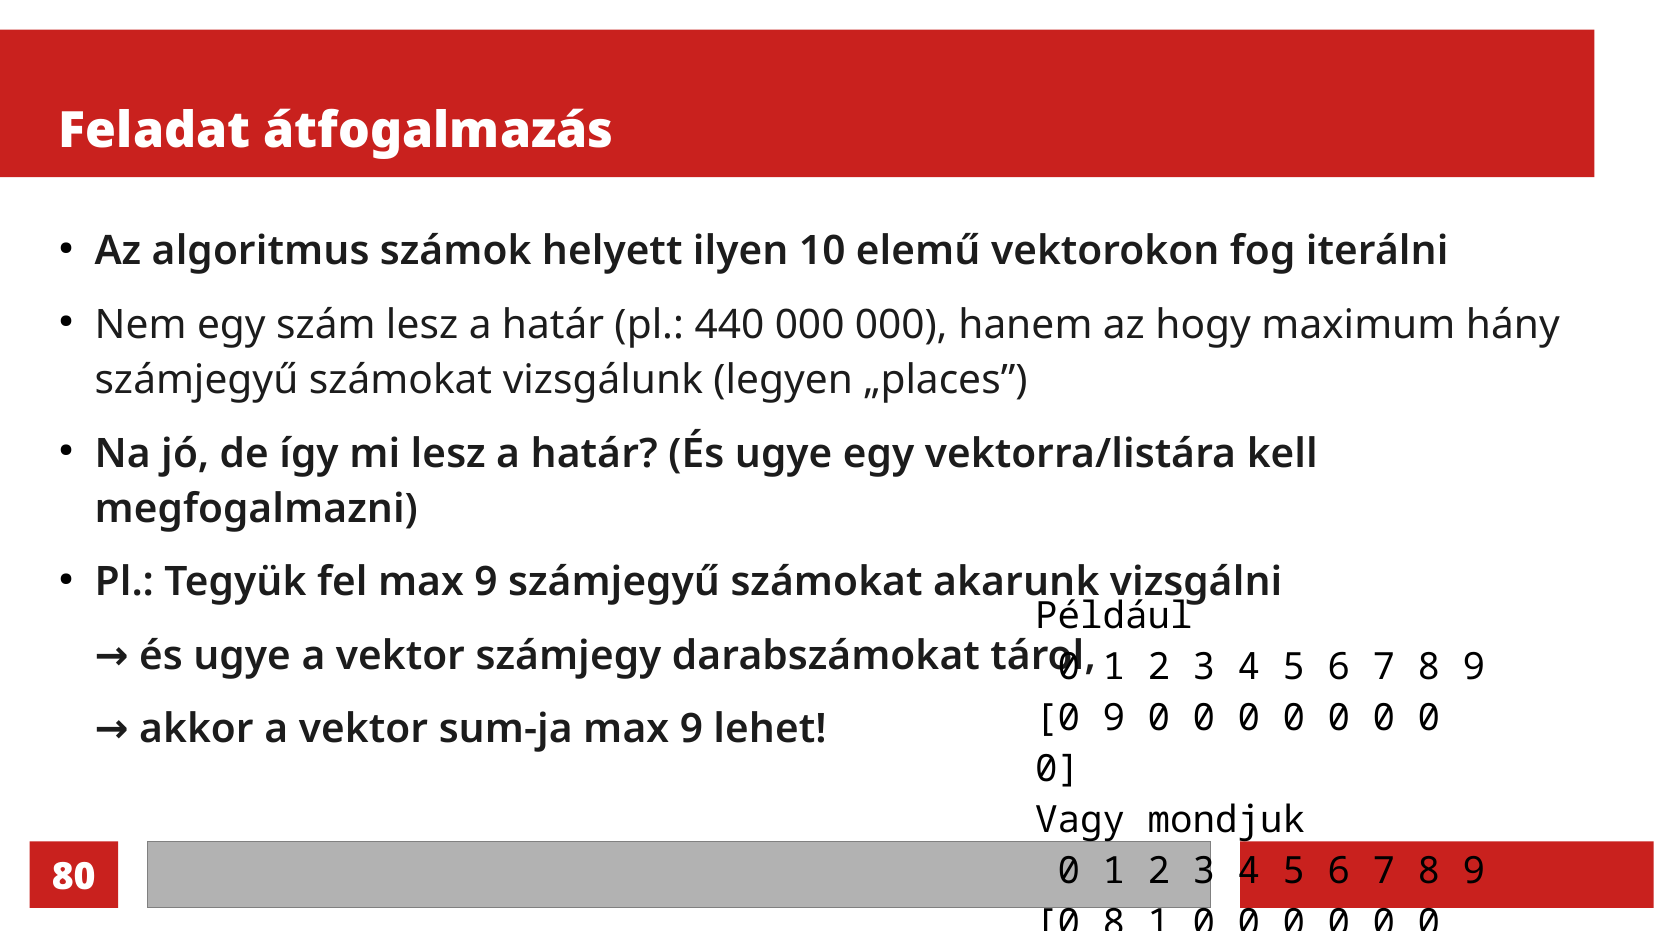

# Feladat átfogalmazás
Az algoritmus számok helyett ilyen 10 elemű vektorokon fog iterálni
Nem egy szám lesz a határ (pl.: 440 000 000), hanem az hogy maximum hány számjegyű számokat vizsgálunk (legyen „places”)
Na jó, de így mi lesz a határ? (És ugye egy vektorra/listára kell megfogalmazni)
Pl.: Tegyük fel max 9 számjegyű számokat akarunk vizsgálni
→ és ugye a vektor számjegy darabszámokat tárol,
→ akkor a vektor sum-ja max 9 lehet!
Például
 0 1 2 3 4 5 6 7 8 9
[0 9 0 0 0 0 0 0 0 0]
Vagy mondjuk
 0 1 2 3 4 5 6 7 8 9
[0 8 1 0 0 0 0 0 0 0]
80